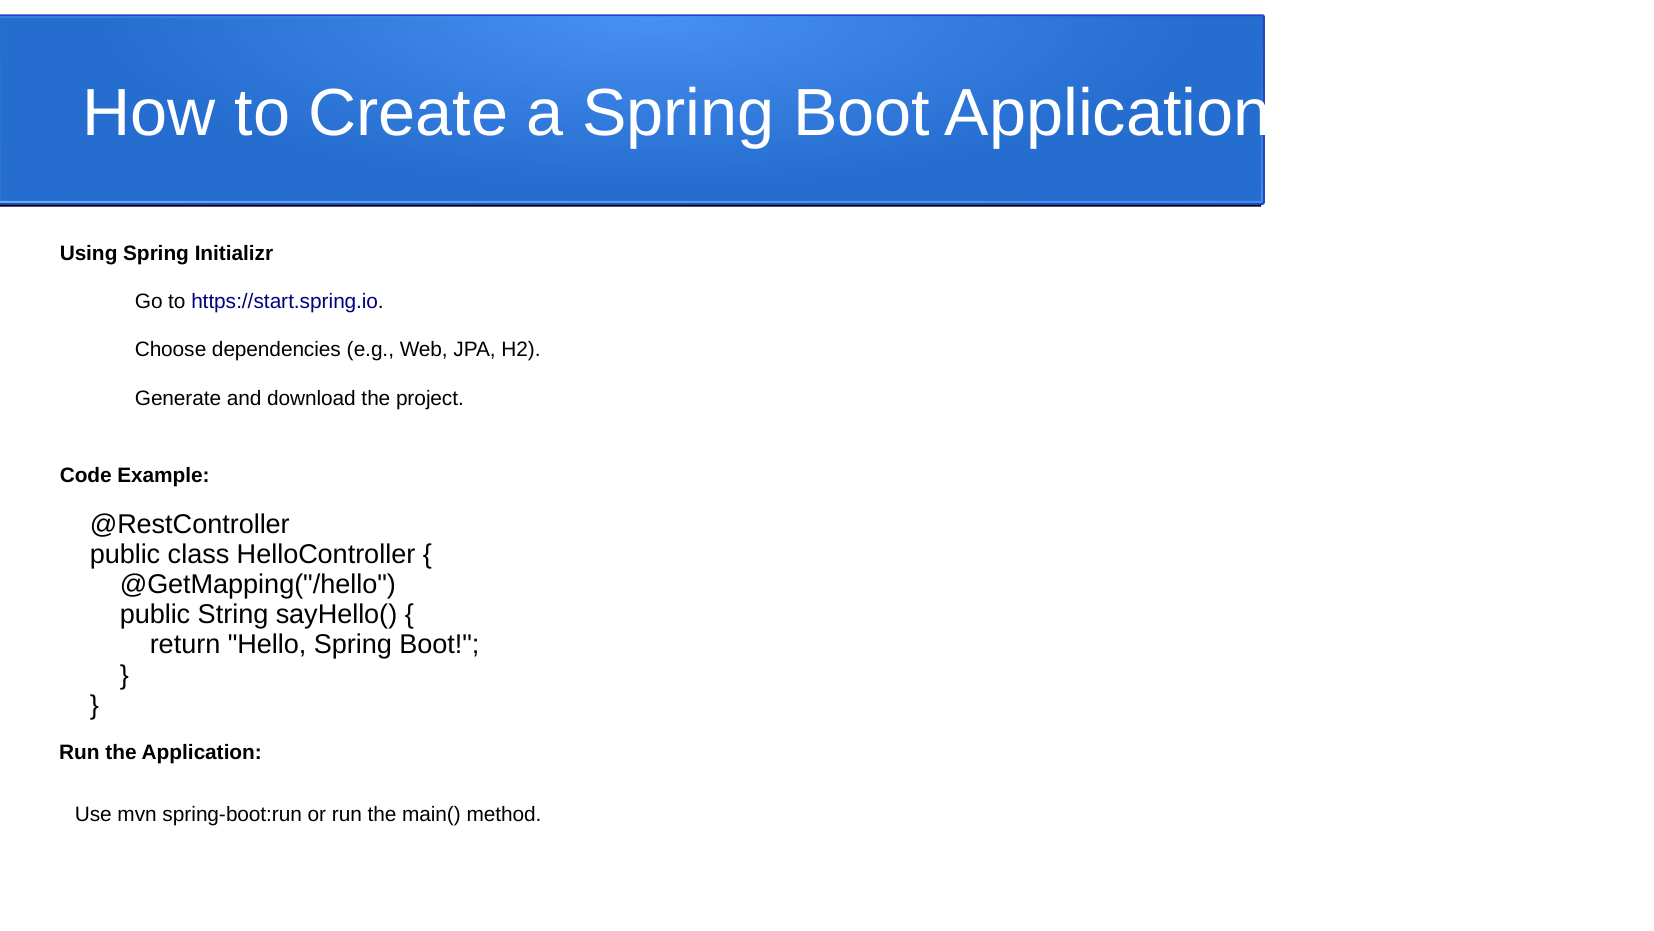

# How to Create a Spring Boot Application
Using Spring Initializr
	Go to https://start.spring.io.
	Choose dependencies (e.g., Web, JPA, H2).
	Generate and download the project.
Code Example:
@RestController
public class HelloController {
 @GetMapping("/hello")
 public String sayHello() {
 return "Hello, Spring Boot!";
 }
}
Run the Application:
Use mvn spring-boot:run or run the main() method.